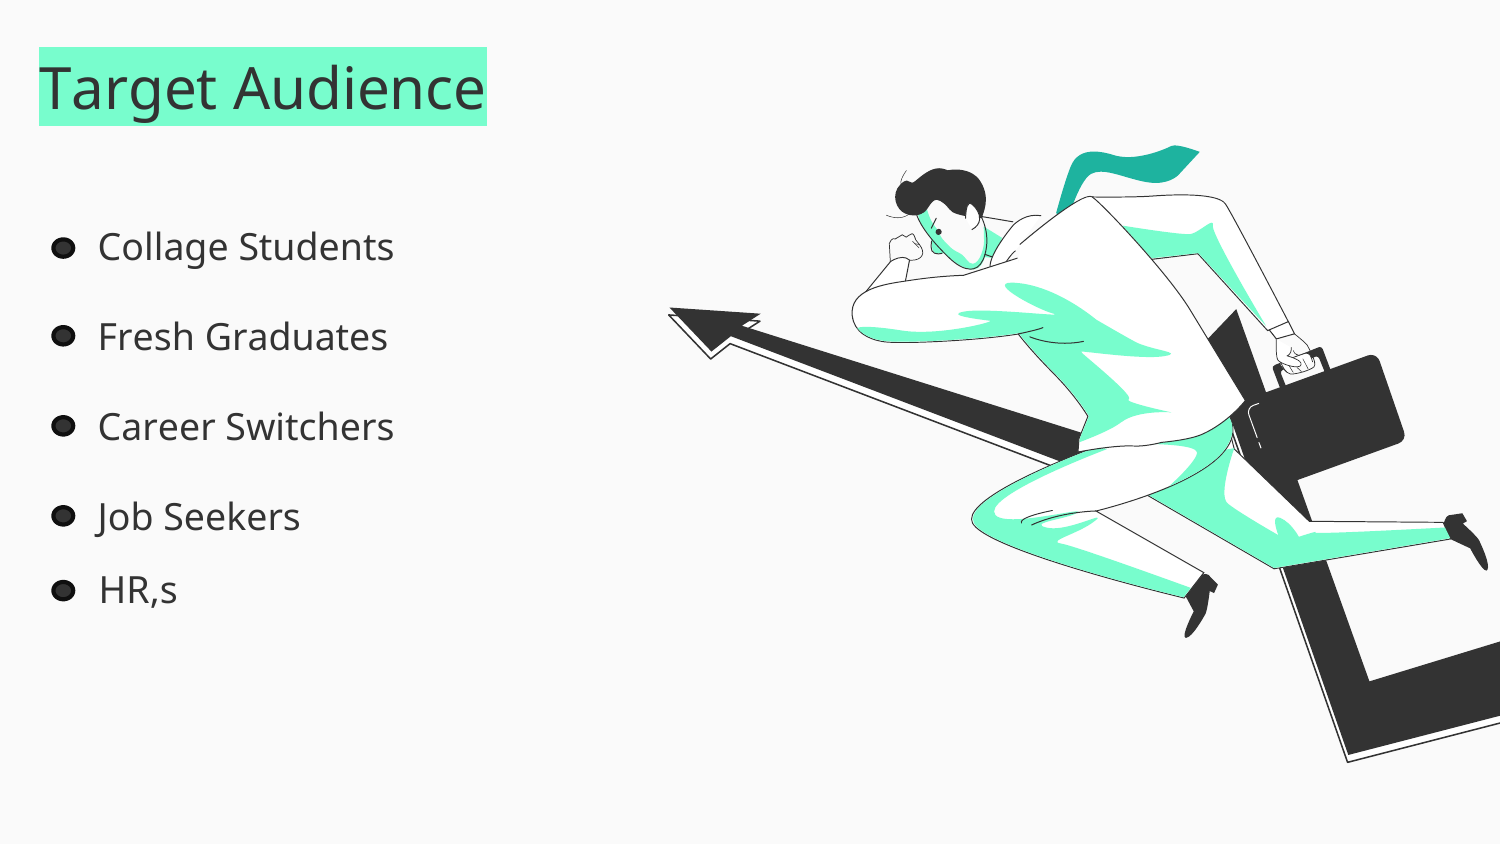

# Target Audience
 Collage Students
 Fresh Graduates
 Career Switchers
 Job Seekers
 HR,s